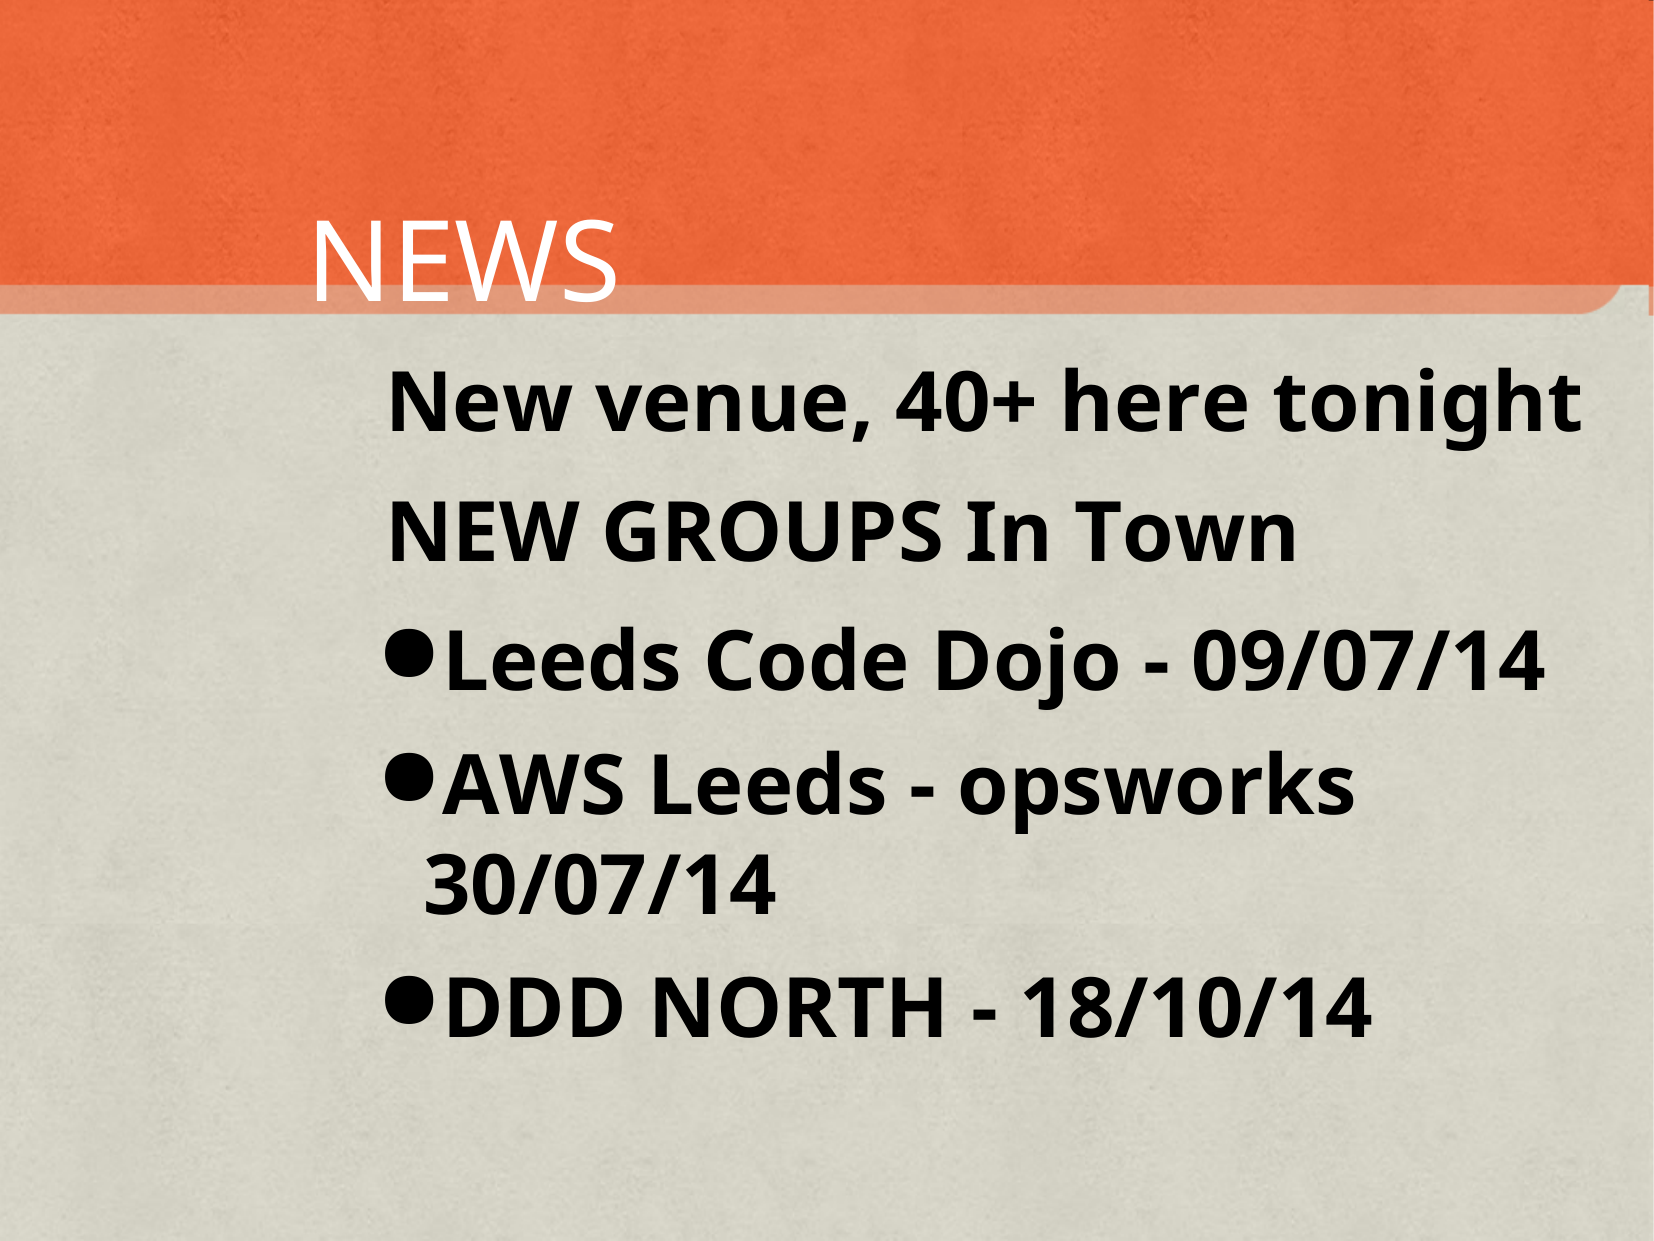

# NEWS
New venue, 40+ here tonight
NEW GROUPS In Town
Leeds Code Dojo - 09/07/14
AWS Leeds - opsworks 30/07/14
DDD NORTH - 18/10/14